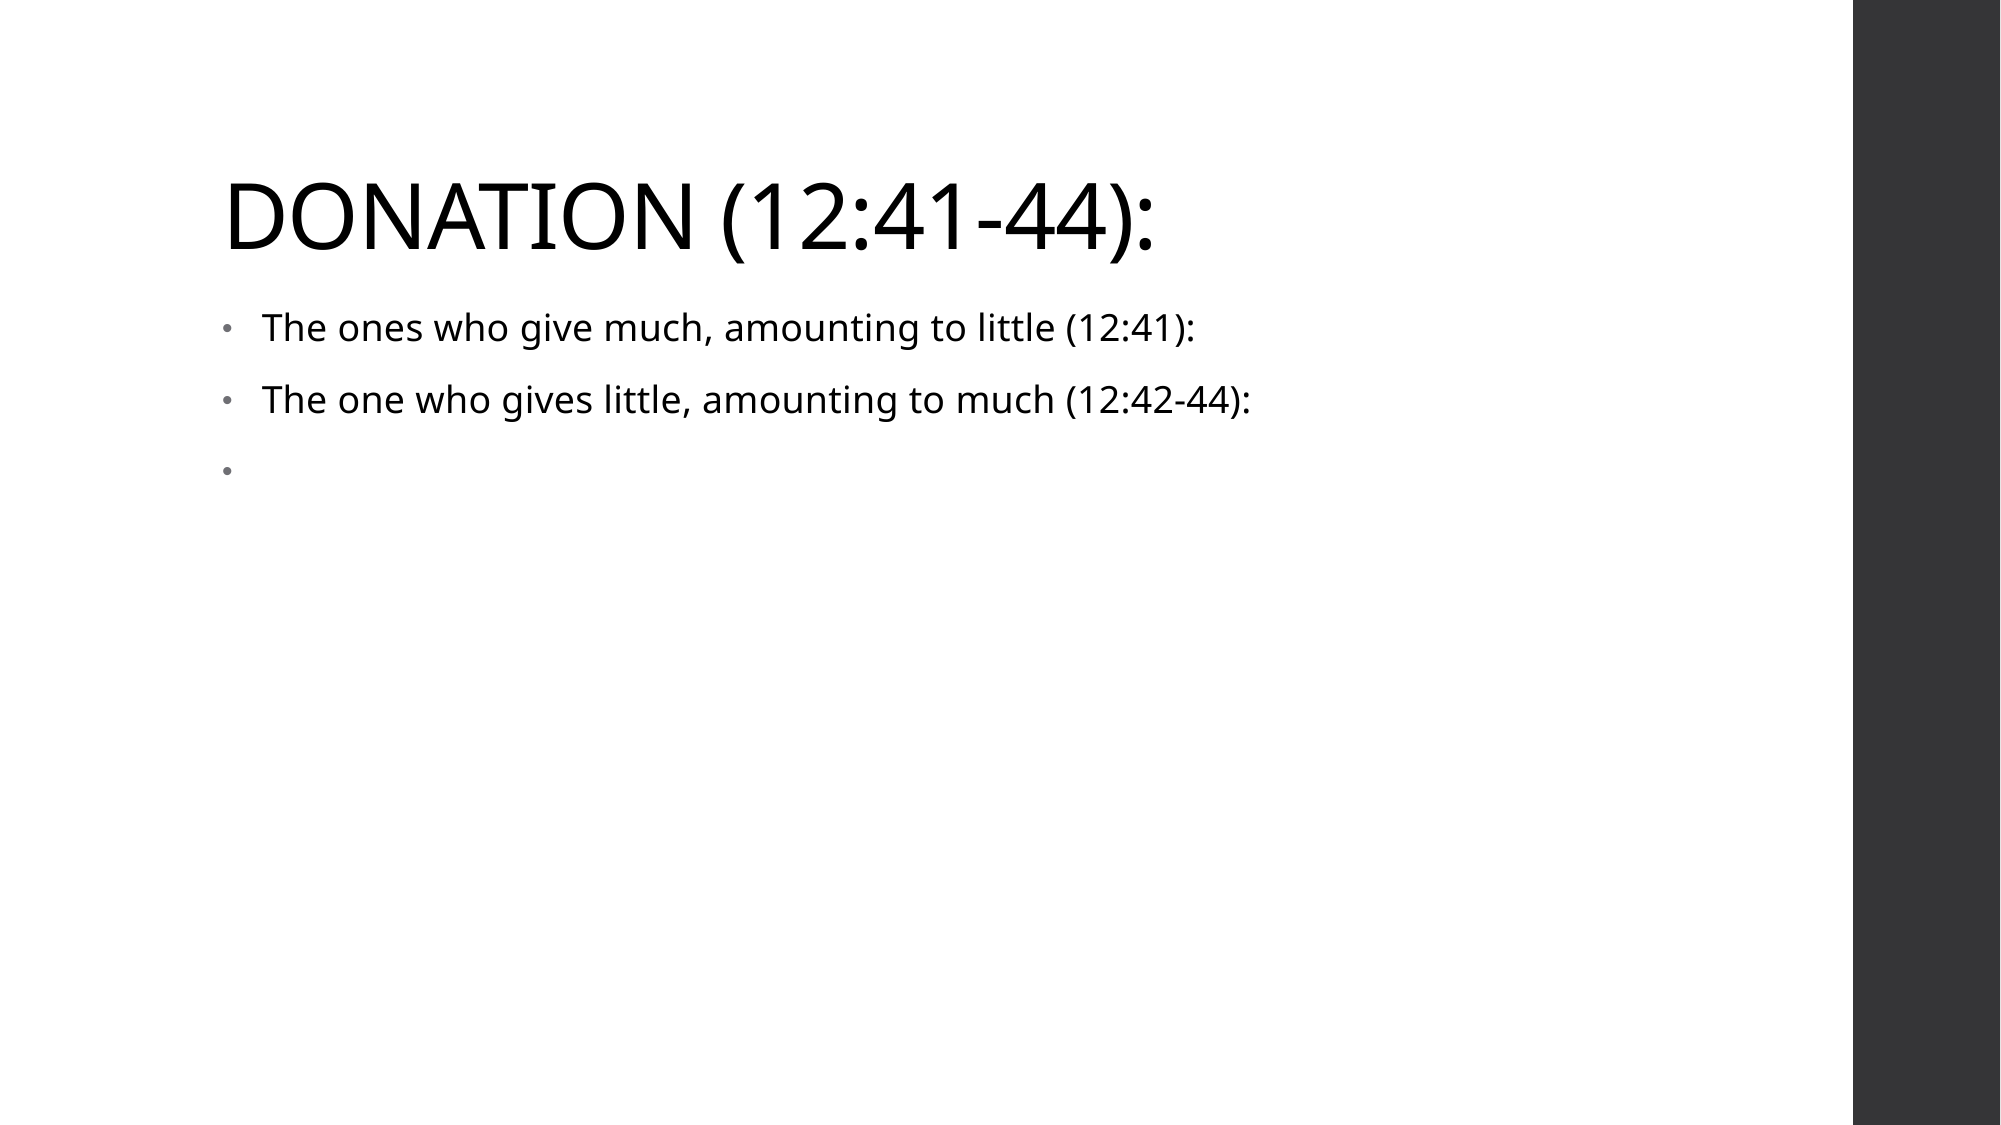

# DONATION (12:41-44):
 The ones who give much, amounting to little (12:41):
 The one who gives little, amounting to much (12:42-44):